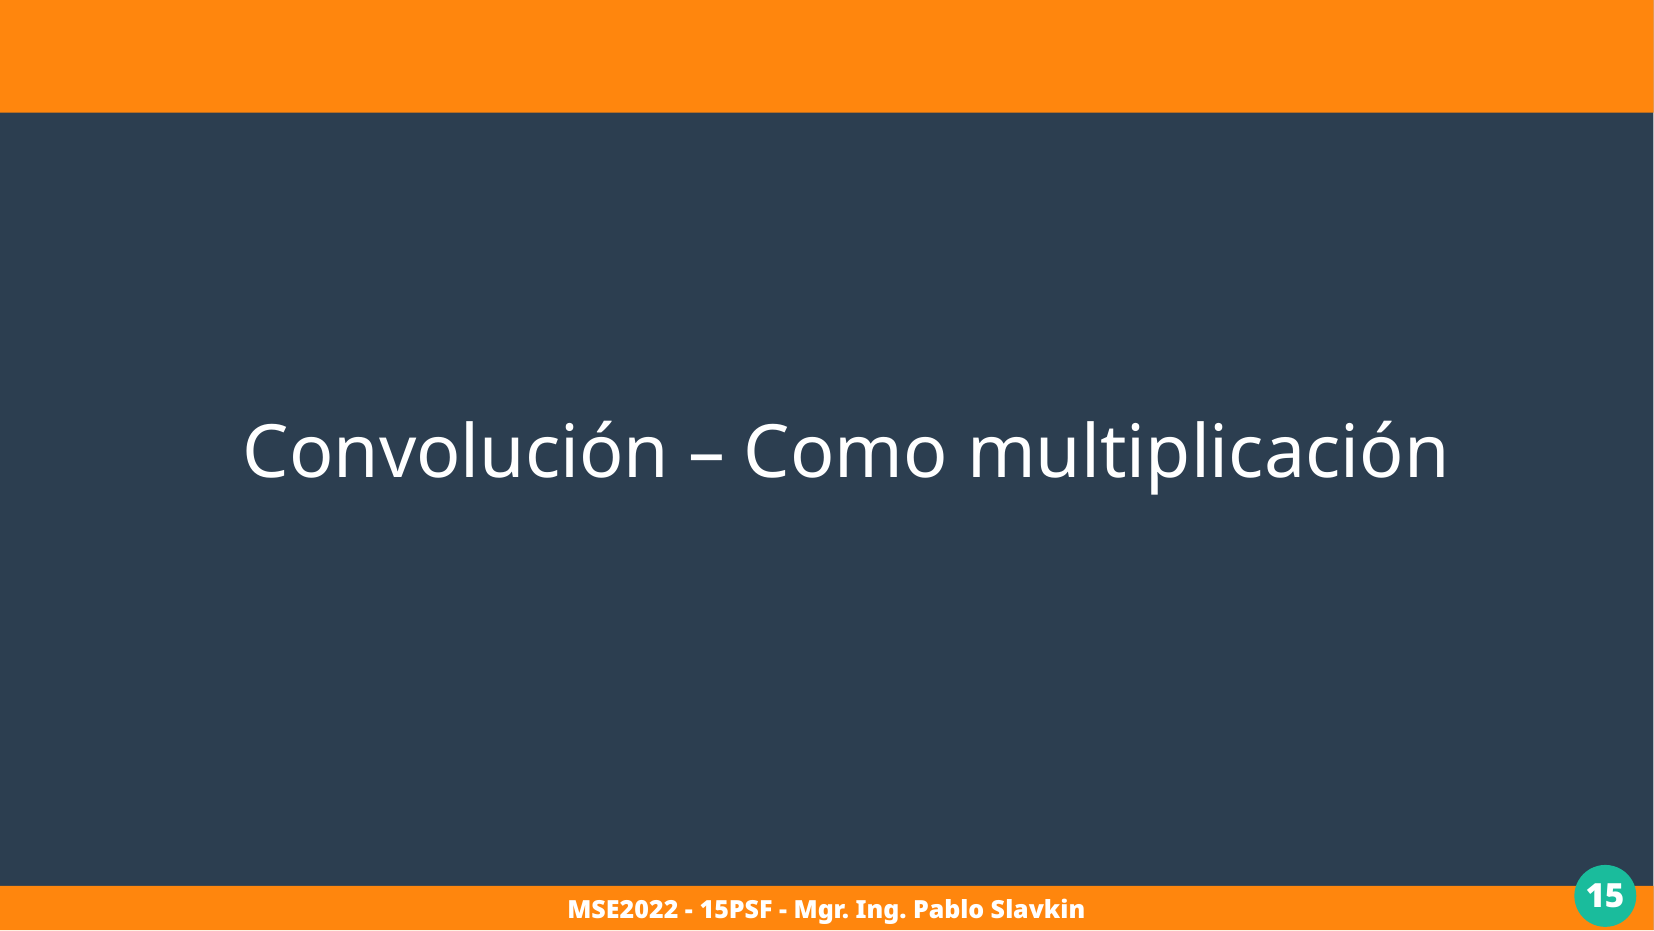

# Convolución – Como multiplicación
MSE2022 - 15PSF - Mgr. Ing. Pablo Slavkin